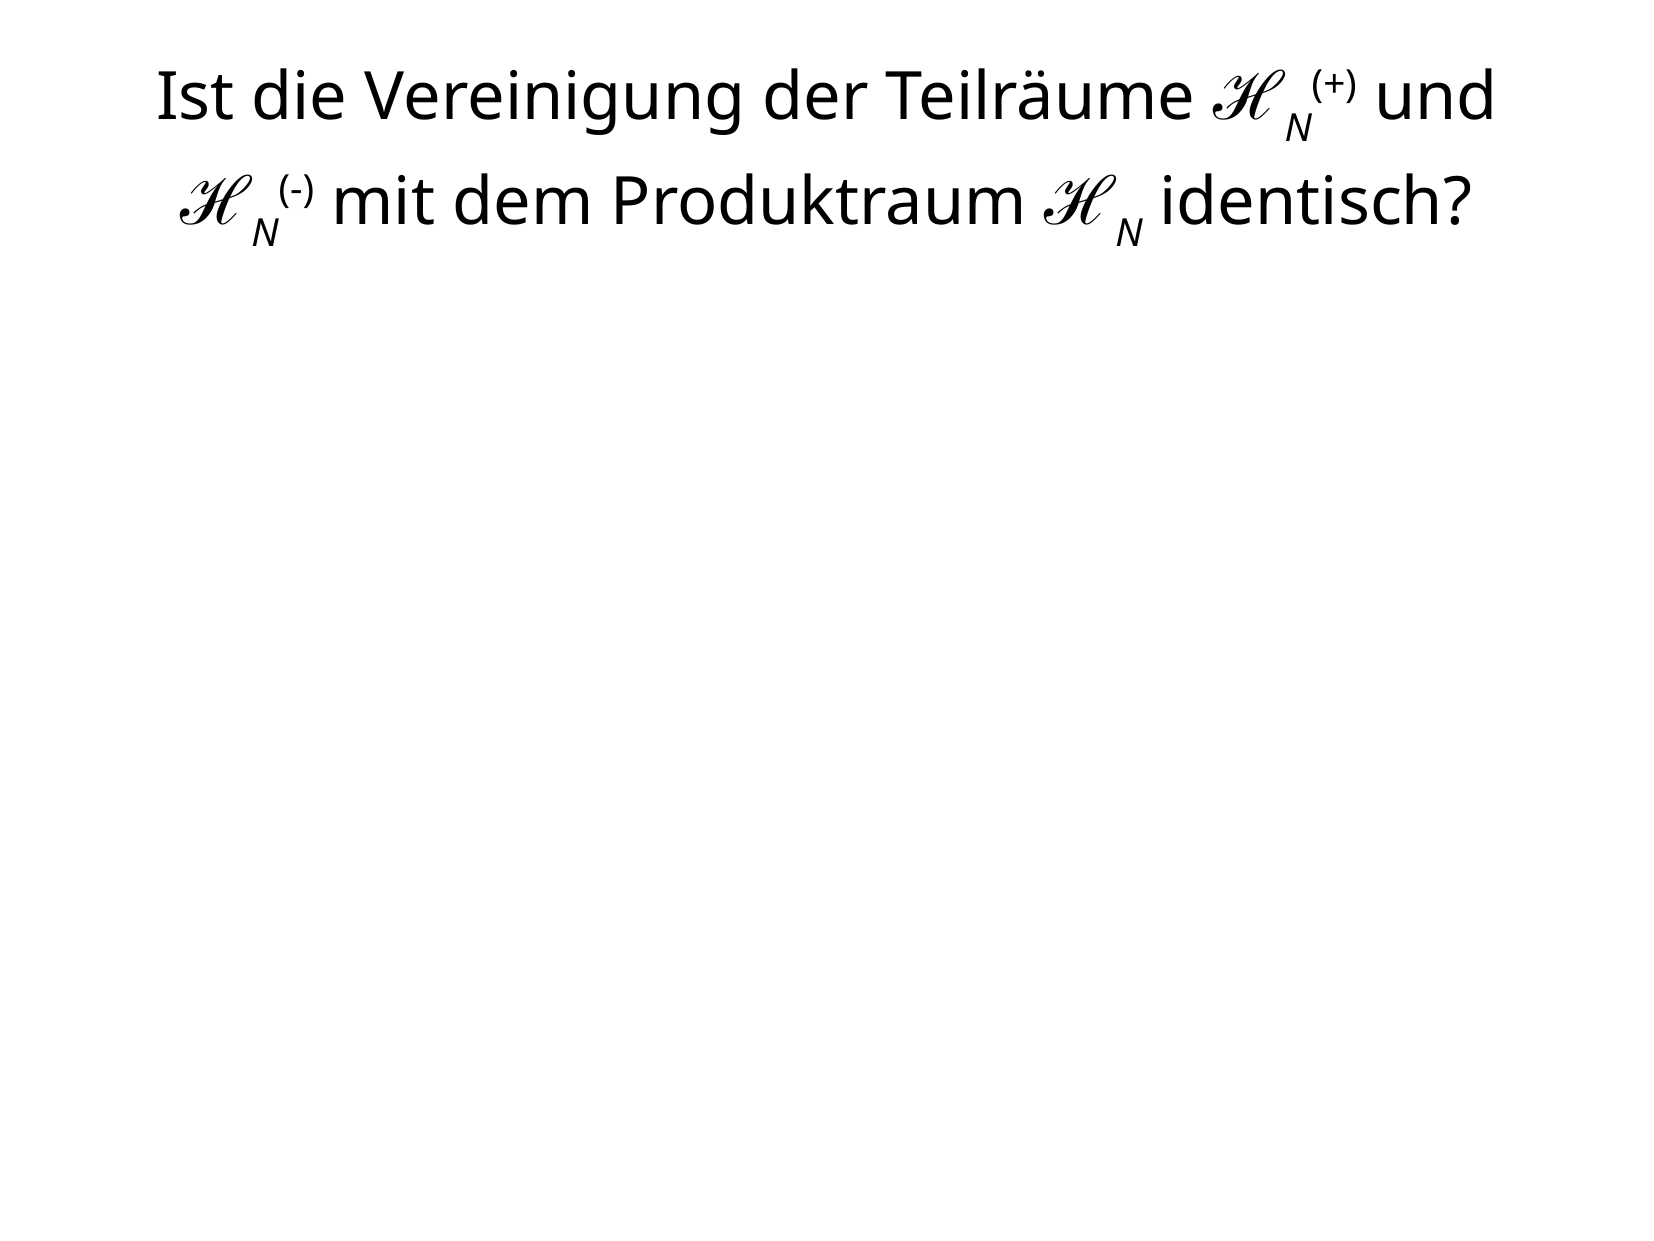

# Ist die Vereinigung der Teilräume ℋN(+) und ℋN(-) mit dem Produktraum ℋN identisch?